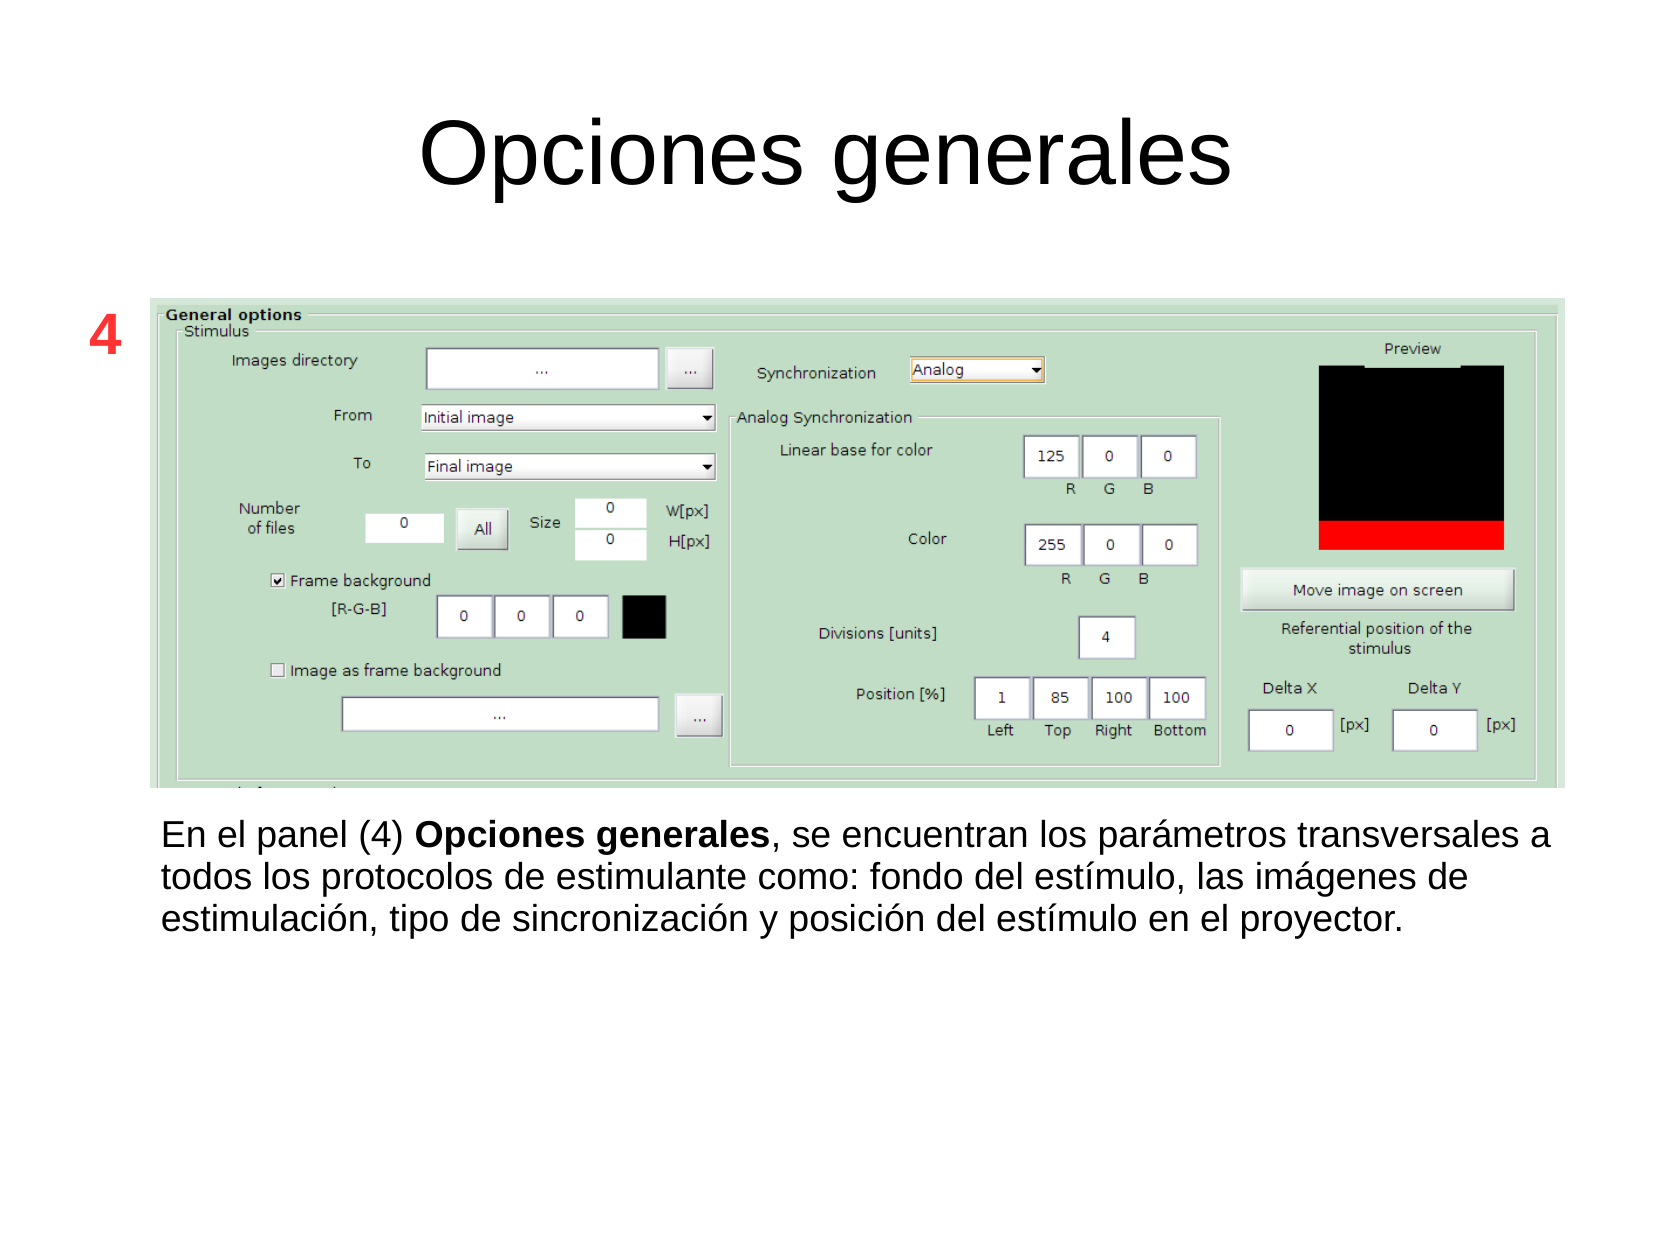

# Opciones generales
4
En el panel (4) Opciones generales, se encuentran los parámetros transversales a todos los protocolos de estimulante como: fondo del estímulo, las imágenes de estimulación, tipo de sincronización y posición del estímulo en el proyector.